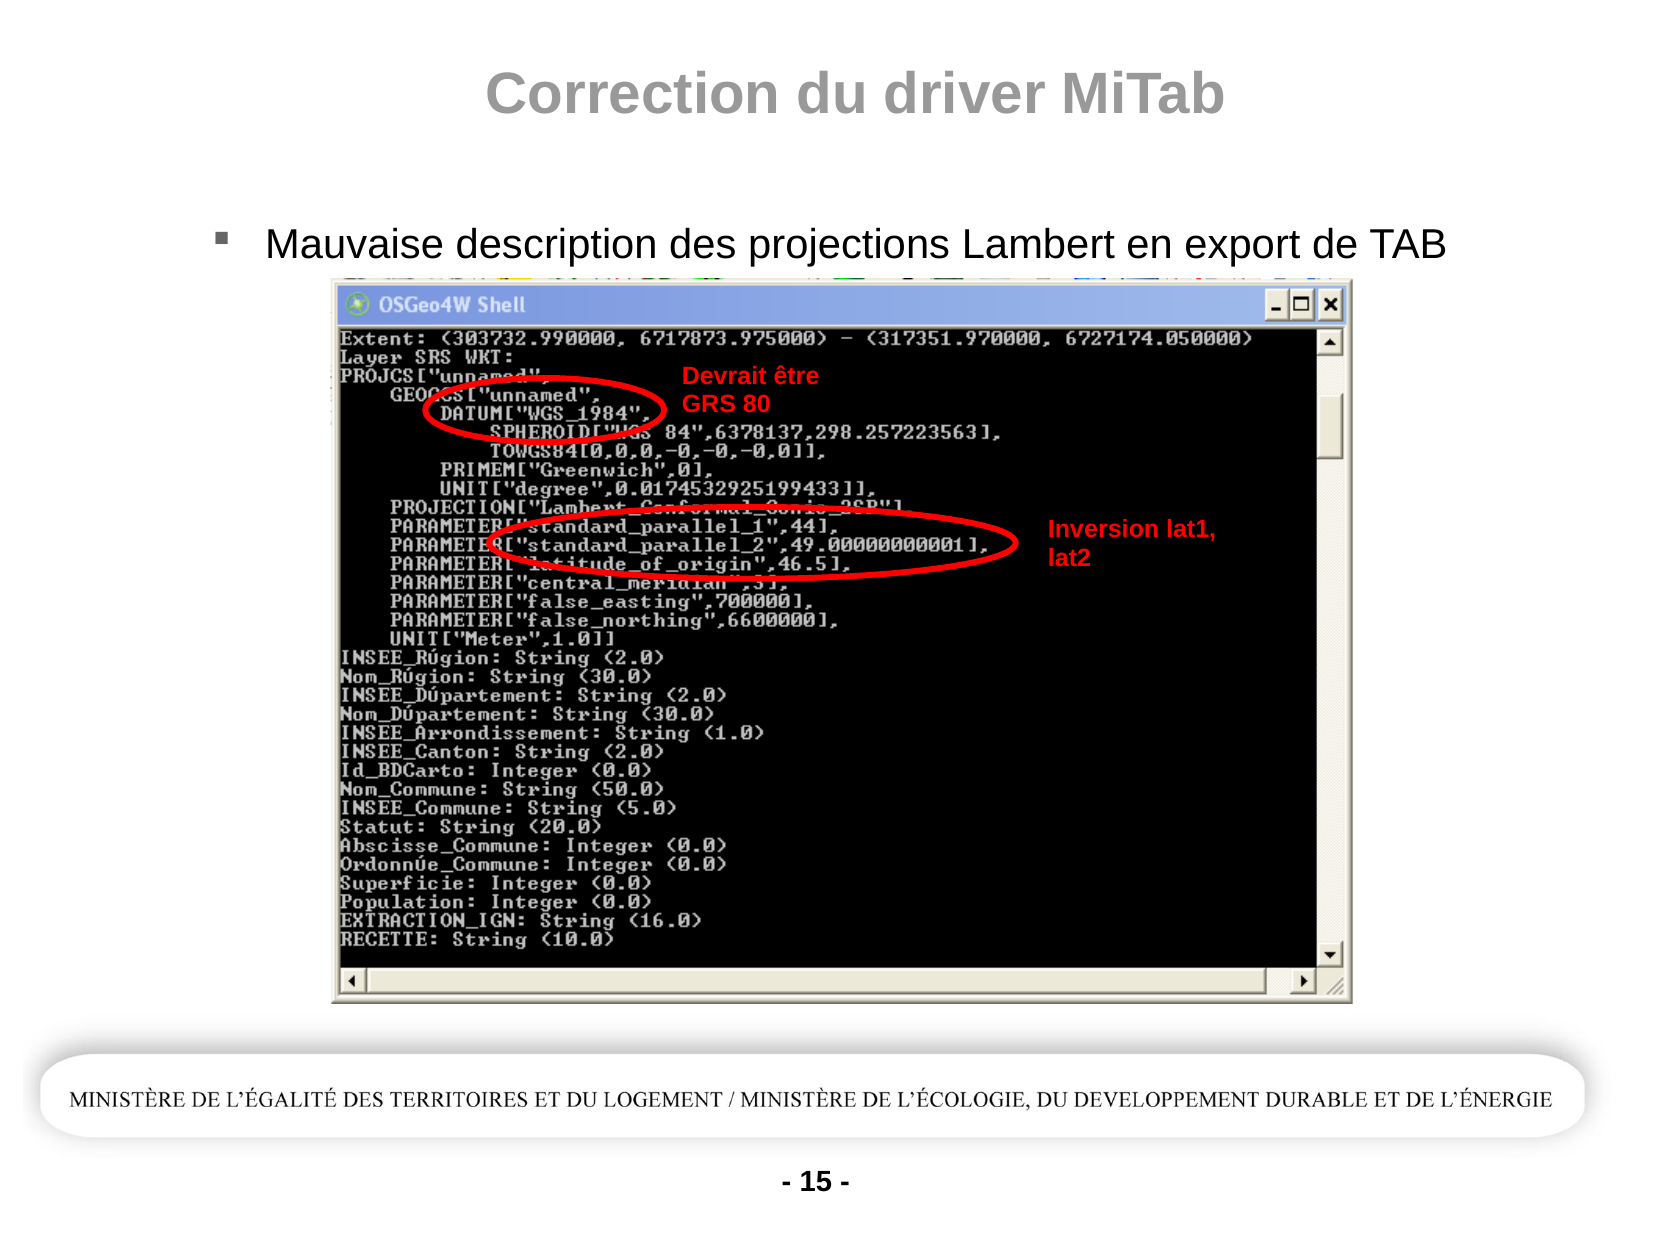

Correction du driver MiTab
# Mauvaise description des projections Lambert en export de TAB
Devrait être GRS 80
Inversion lat1, lat2